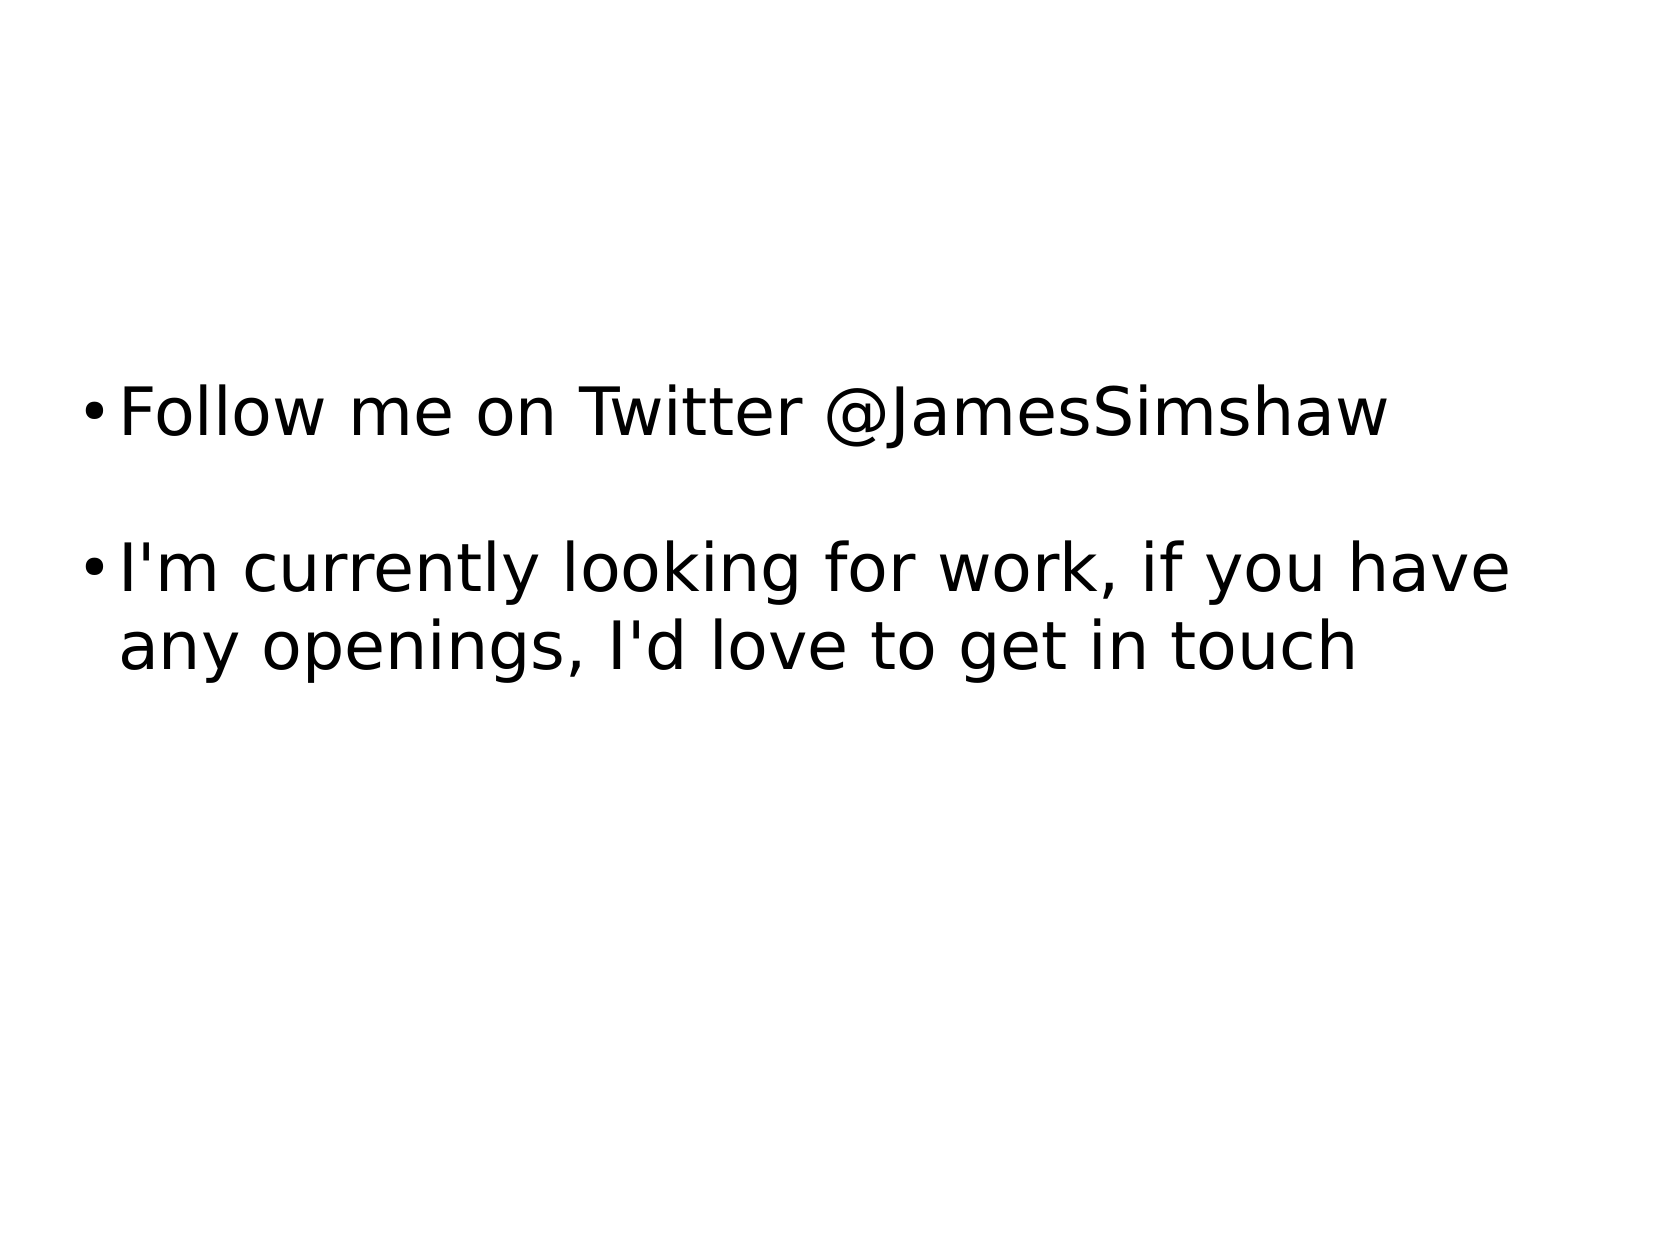

# Follow me on Twitter @JamesSimshaw
I'm currently looking for work, if you have any openings, I'd love to get in touch